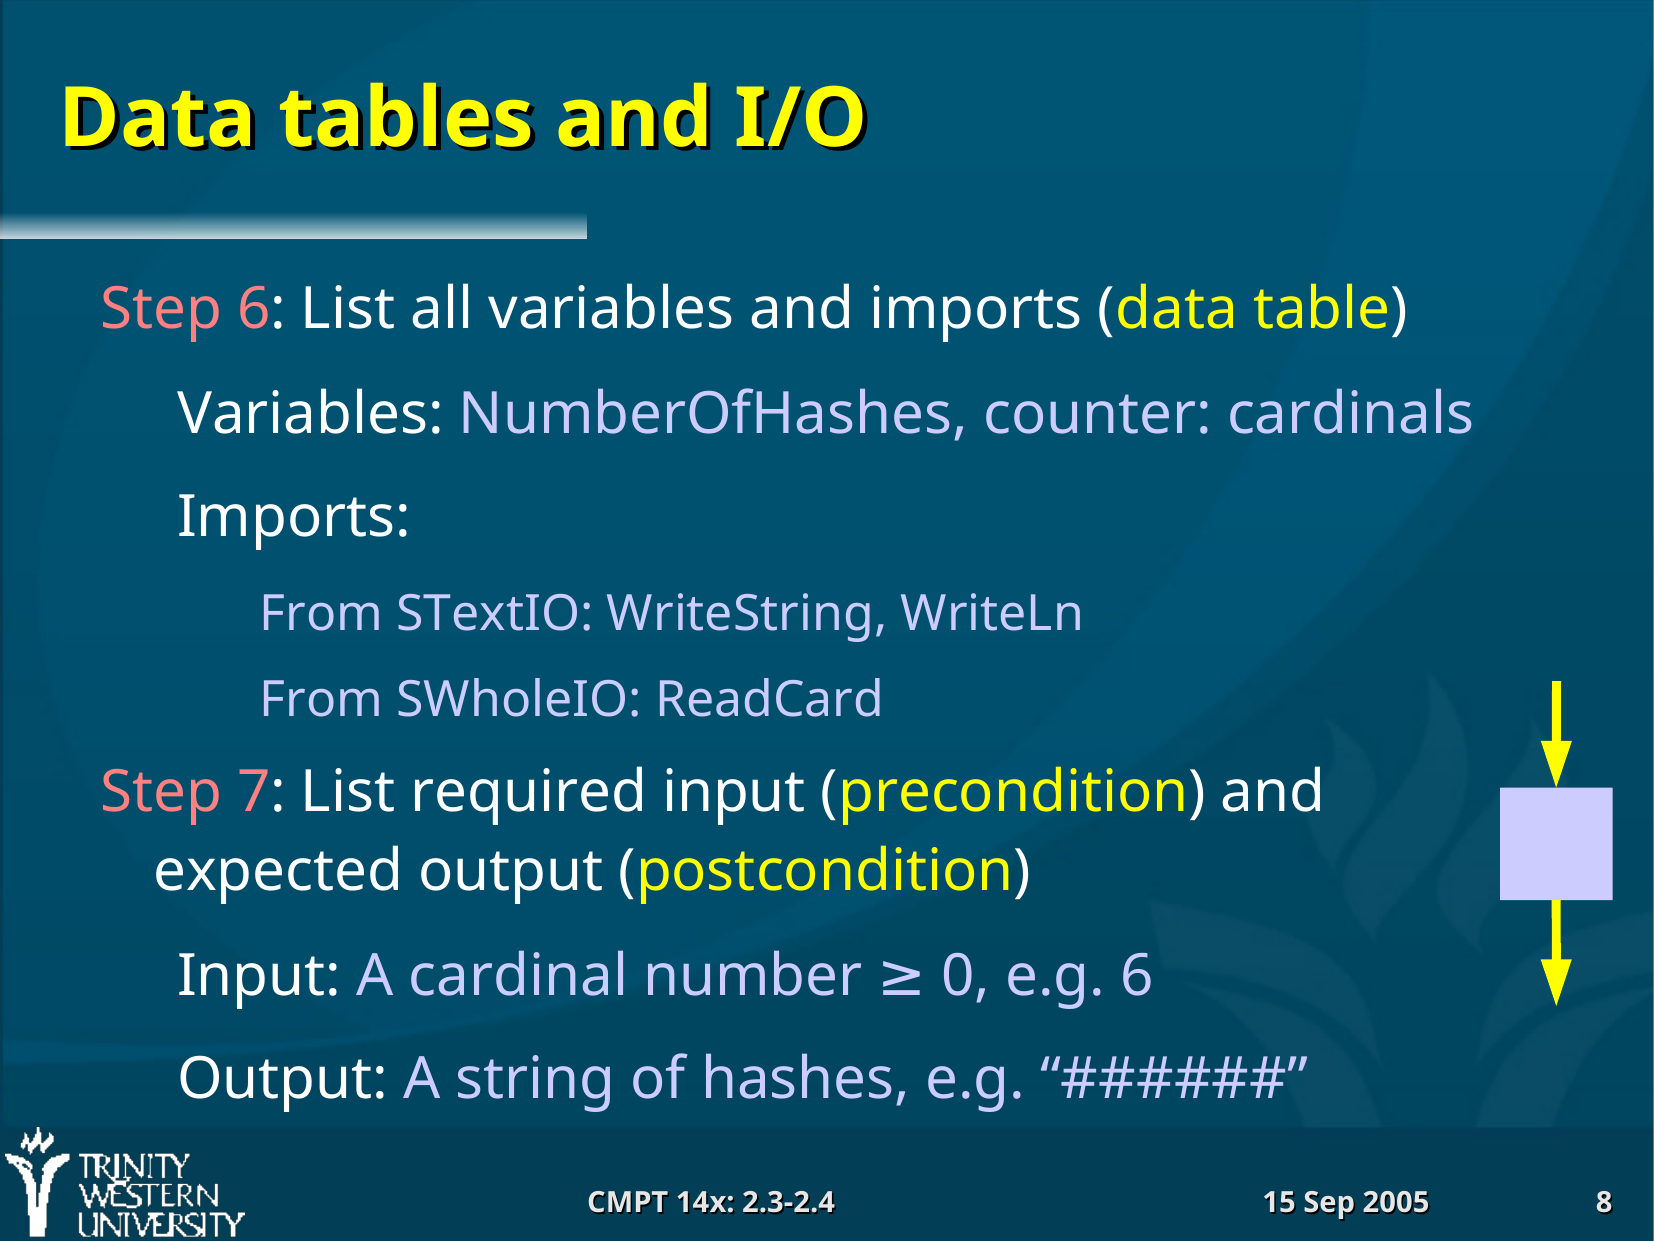

# Data tables and I/O
Step 6: List all variables and imports (data table)
Variables: NumberOfHashes, counter: cardinals
Imports:
From STextIO: WriteString, WriteLn
From SWholeIO: ReadCard
Step 7: List required input (precondition) and expected output (postcondition)
Input: A cardinal number ≥ 0, e.g. 6
Output: A string of hashes, e.g. “######”
CMPT 14x: 2.3-2.4
15 Sep 2005
8